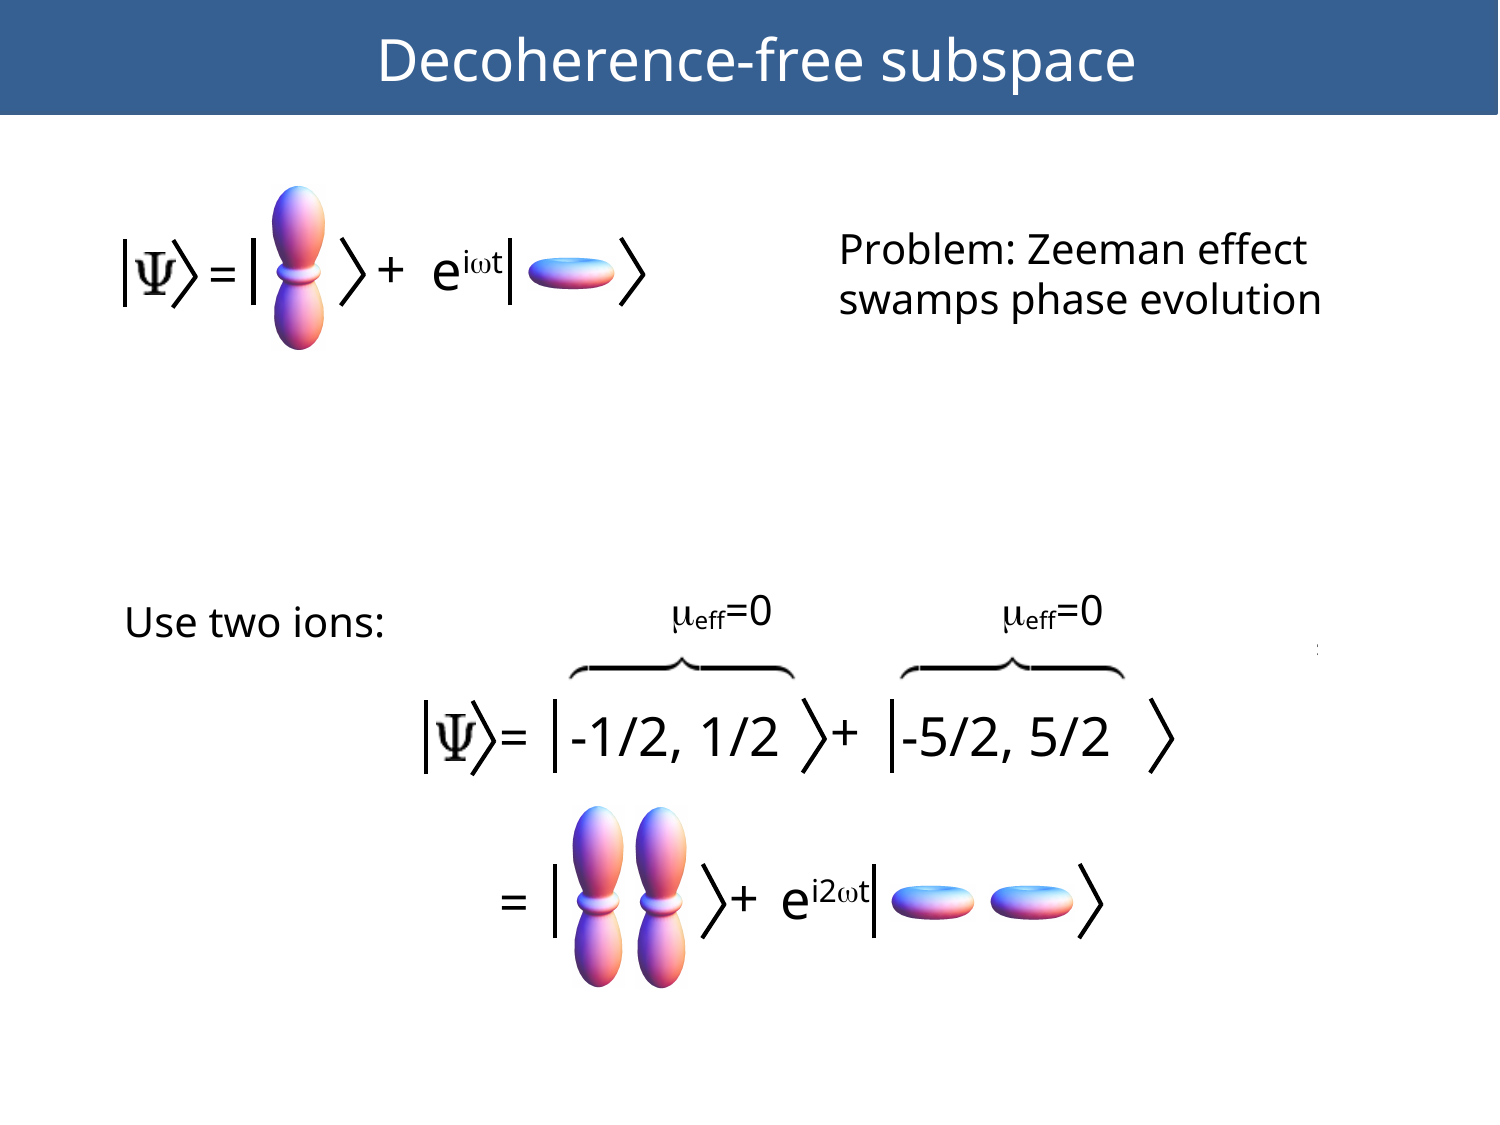

Decoherence-free subspace
eiwt
+
=
Problem: Zeeman effect
swamps phase evolution
meff=0
meff=0
Use two ions:
-1/2, 1/2
-5/2, 5/2
+
=
ei2wt
+
=